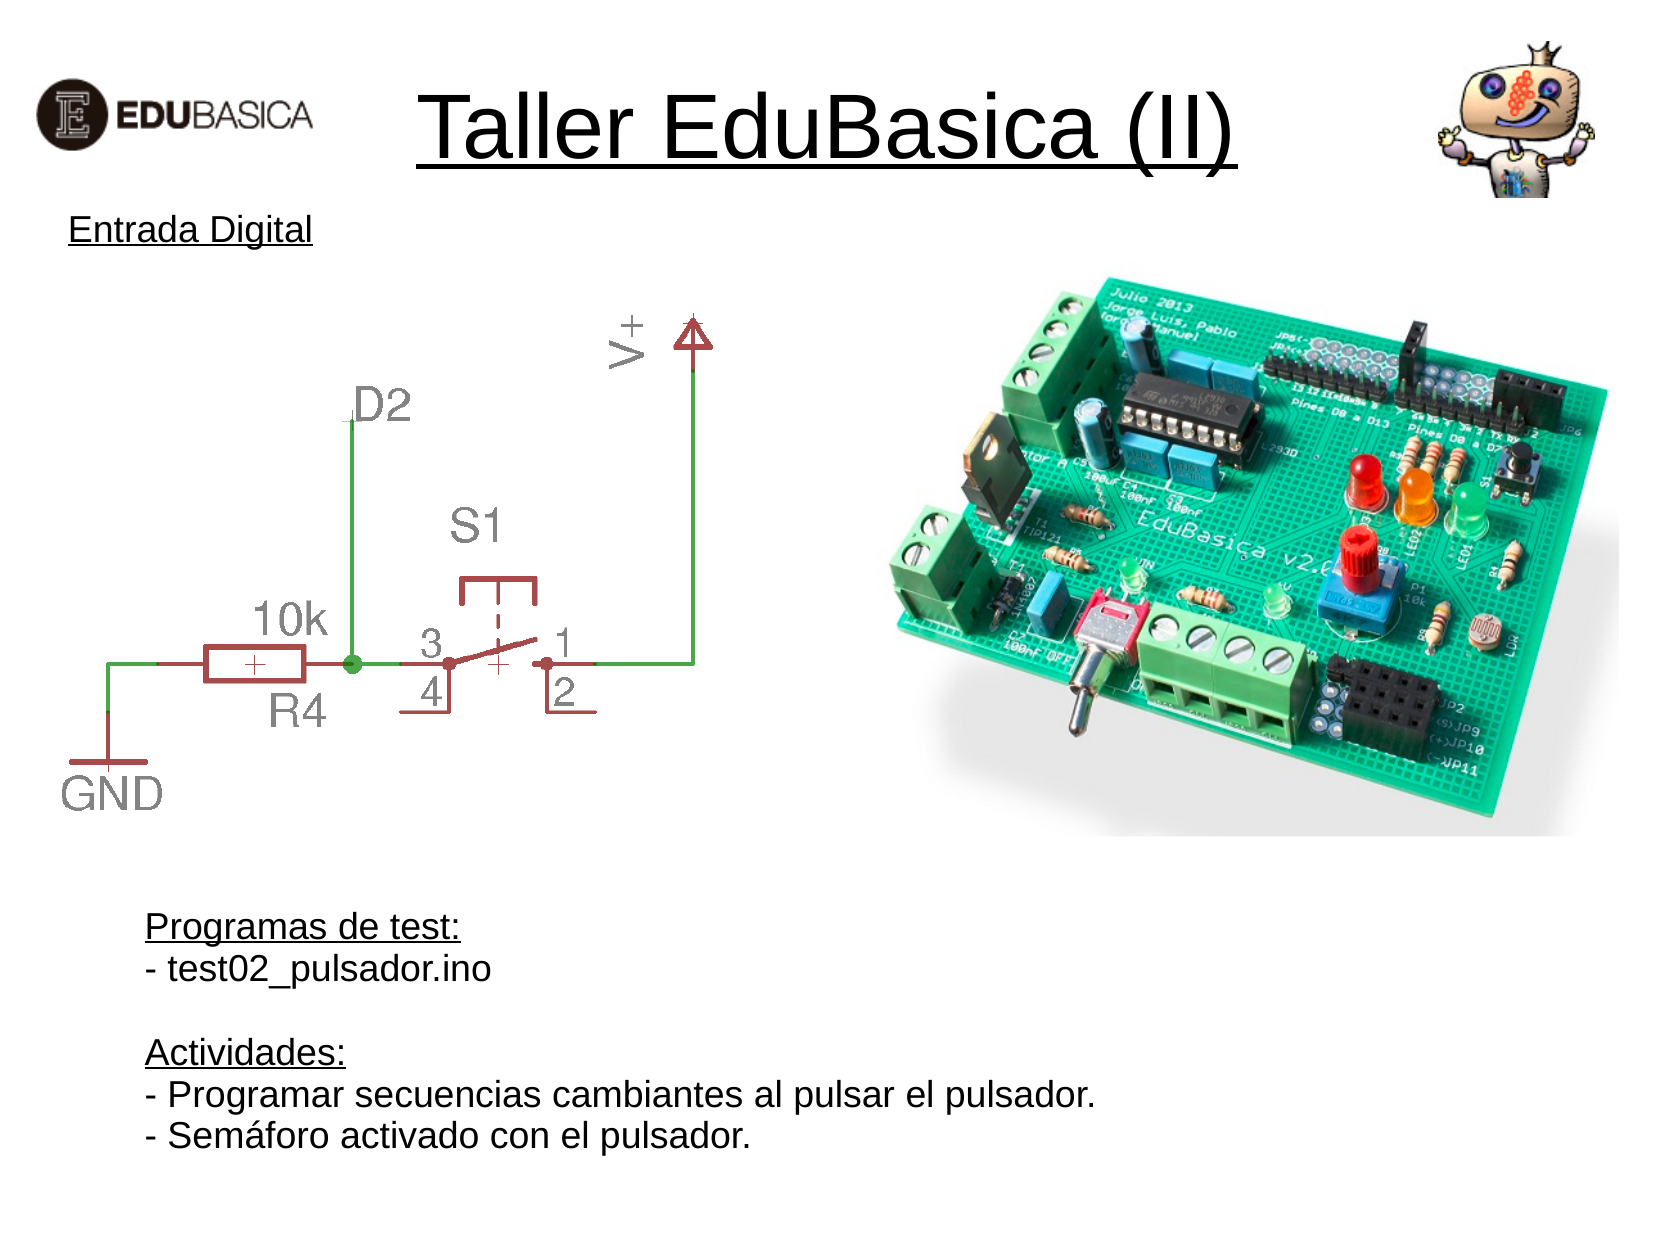

# Taller EduBasica (II)
Entrada Digital
Programas de test:
- test02_pulsador.ino
Actividades:
- Programar secuencias cambiantes al pulsar el pulsador.
- Semáforo activado con el pulsador.